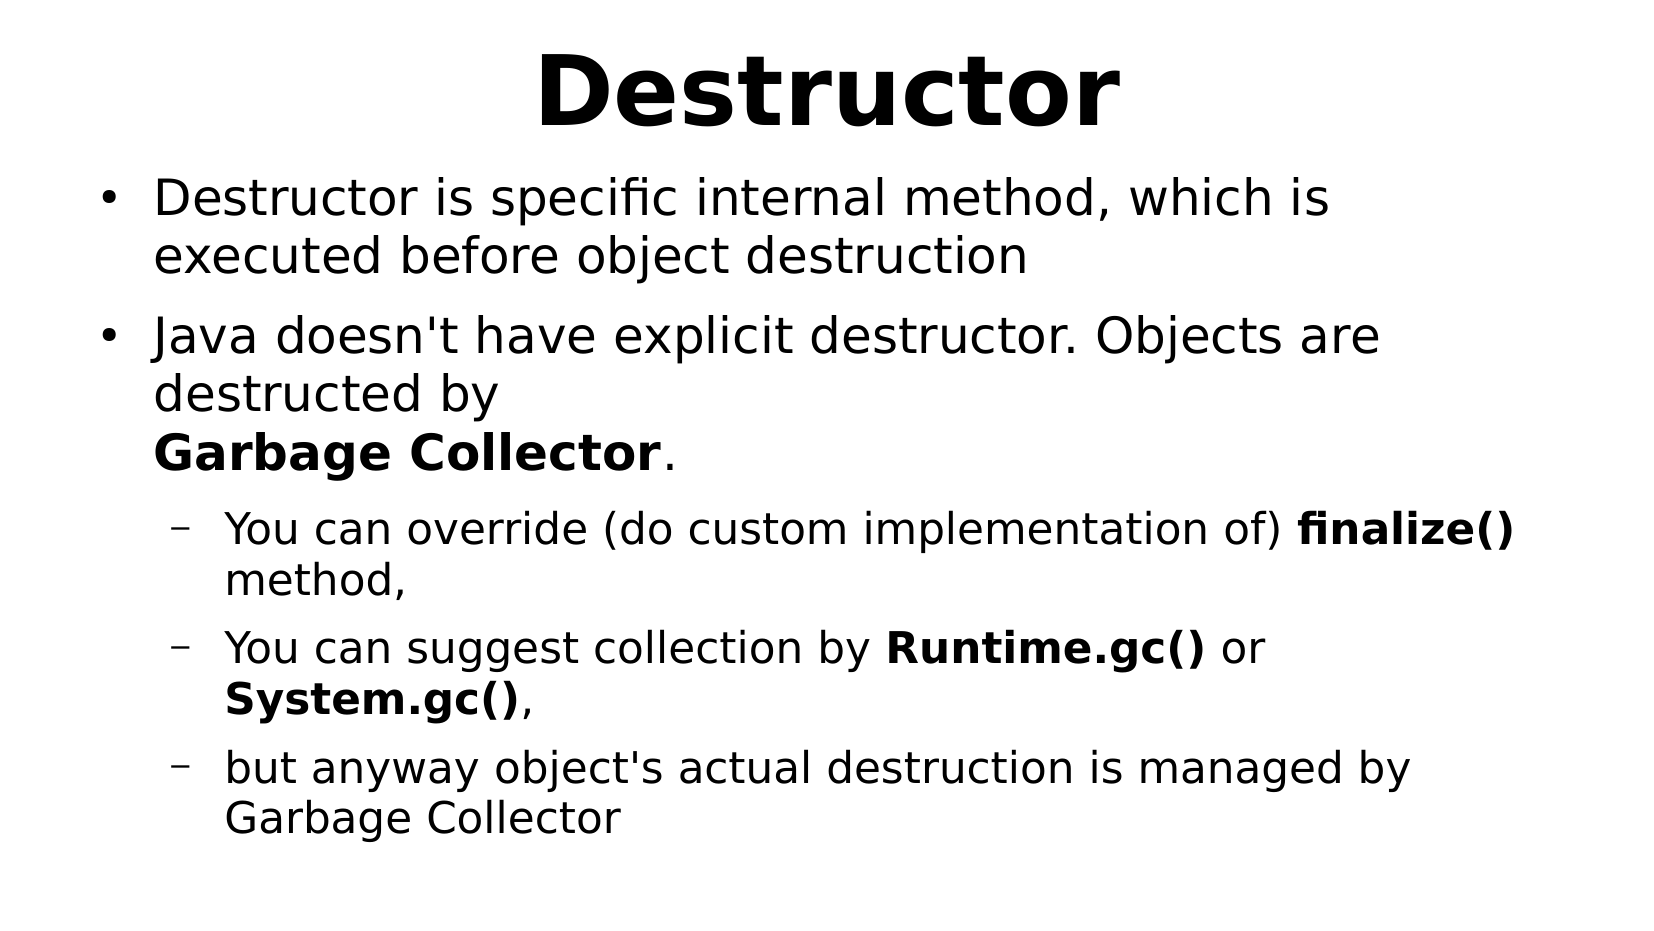

# Destructor
Destructor is specific internal method, which is executed before object destruction
Java doesn't have explicit destructor. Objects are destructed by
Garbage Collector.
You can override (do custom implementation of) finalize() method,
You can suggest collection by Runtime.gc() or System.gc(),
but anyway object's actual destruction is managed by Garbage Collector